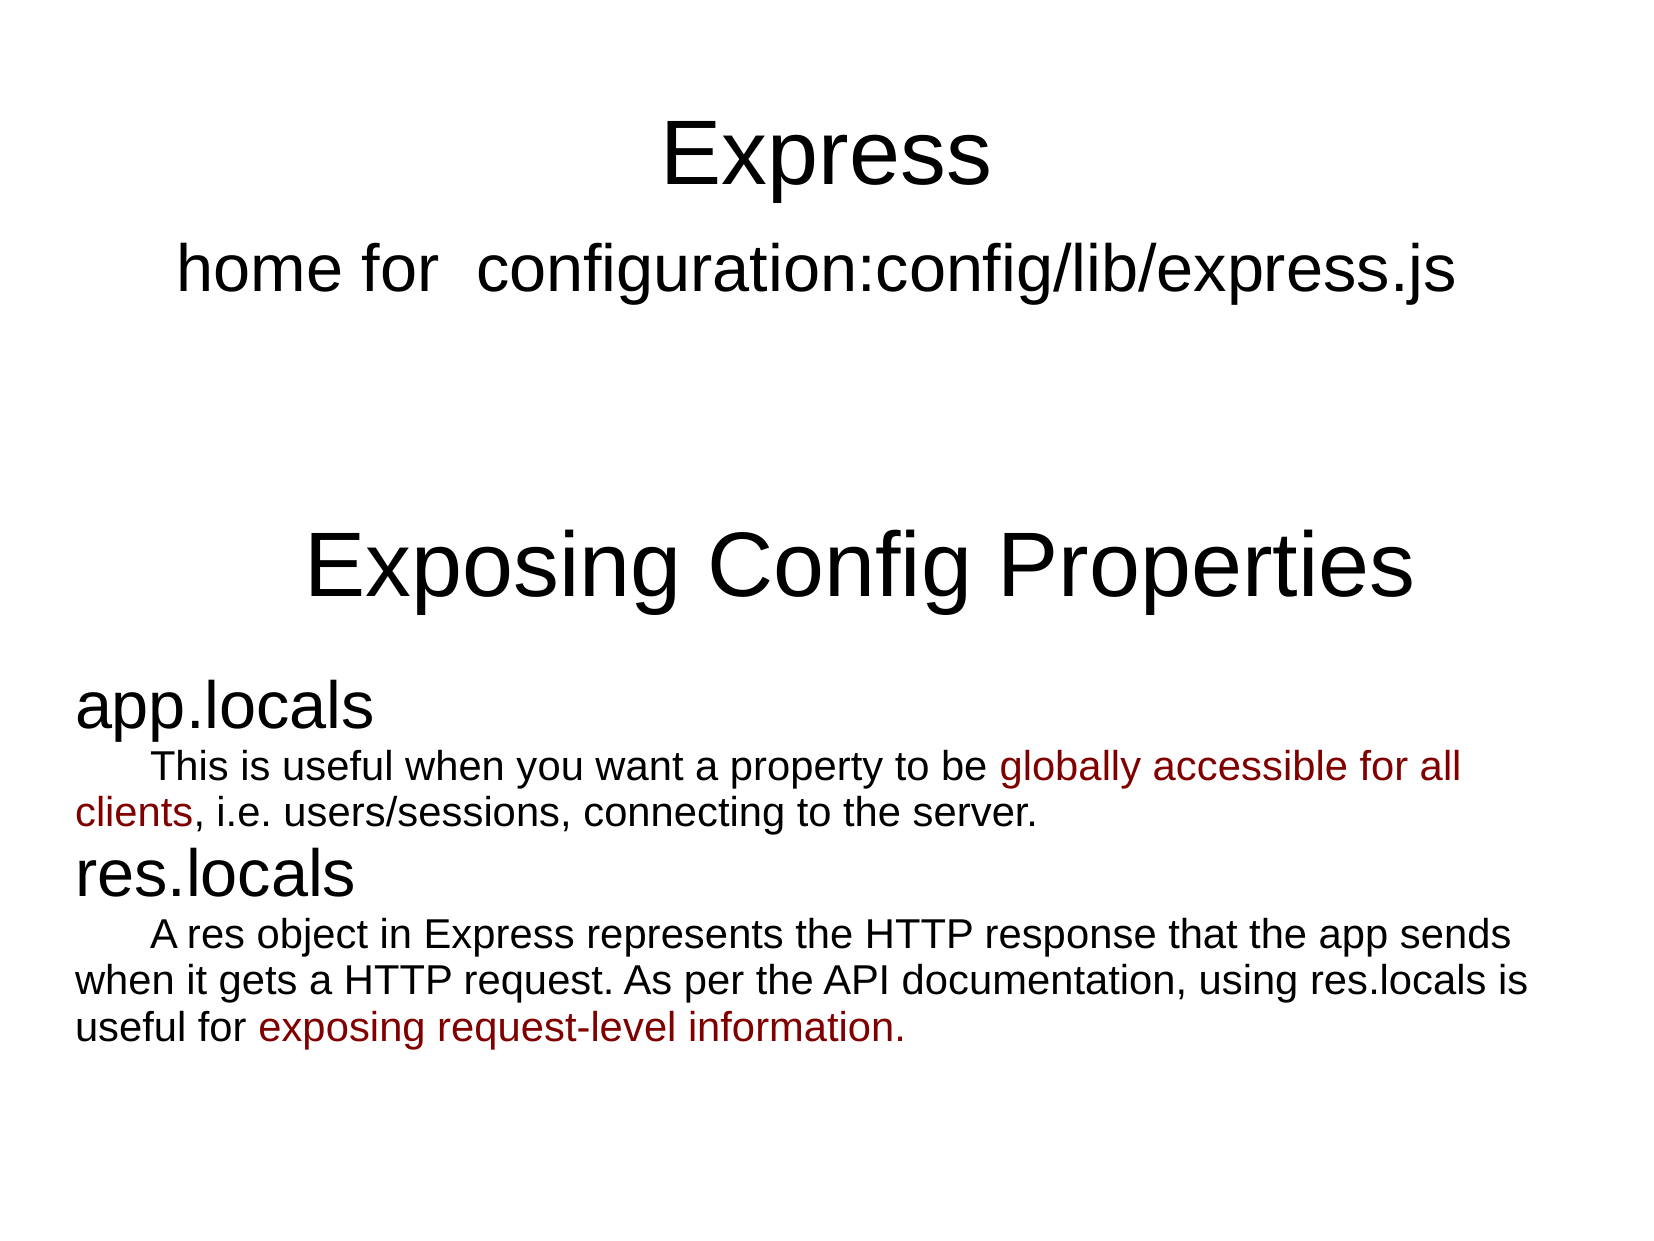

# Express
home for configuration:config/lib/express.js
Exposing Config Properties
app.locals
 	This is useful when you want a property to be globally accessible for all clients, i.e. users/sessions, connecting to the server.
res.locals
 	A res object in Express represents the HTTP response that the app sends when it gets a HTTP request. As per the API documentation, using res.locals is useful for exposing request-level information.